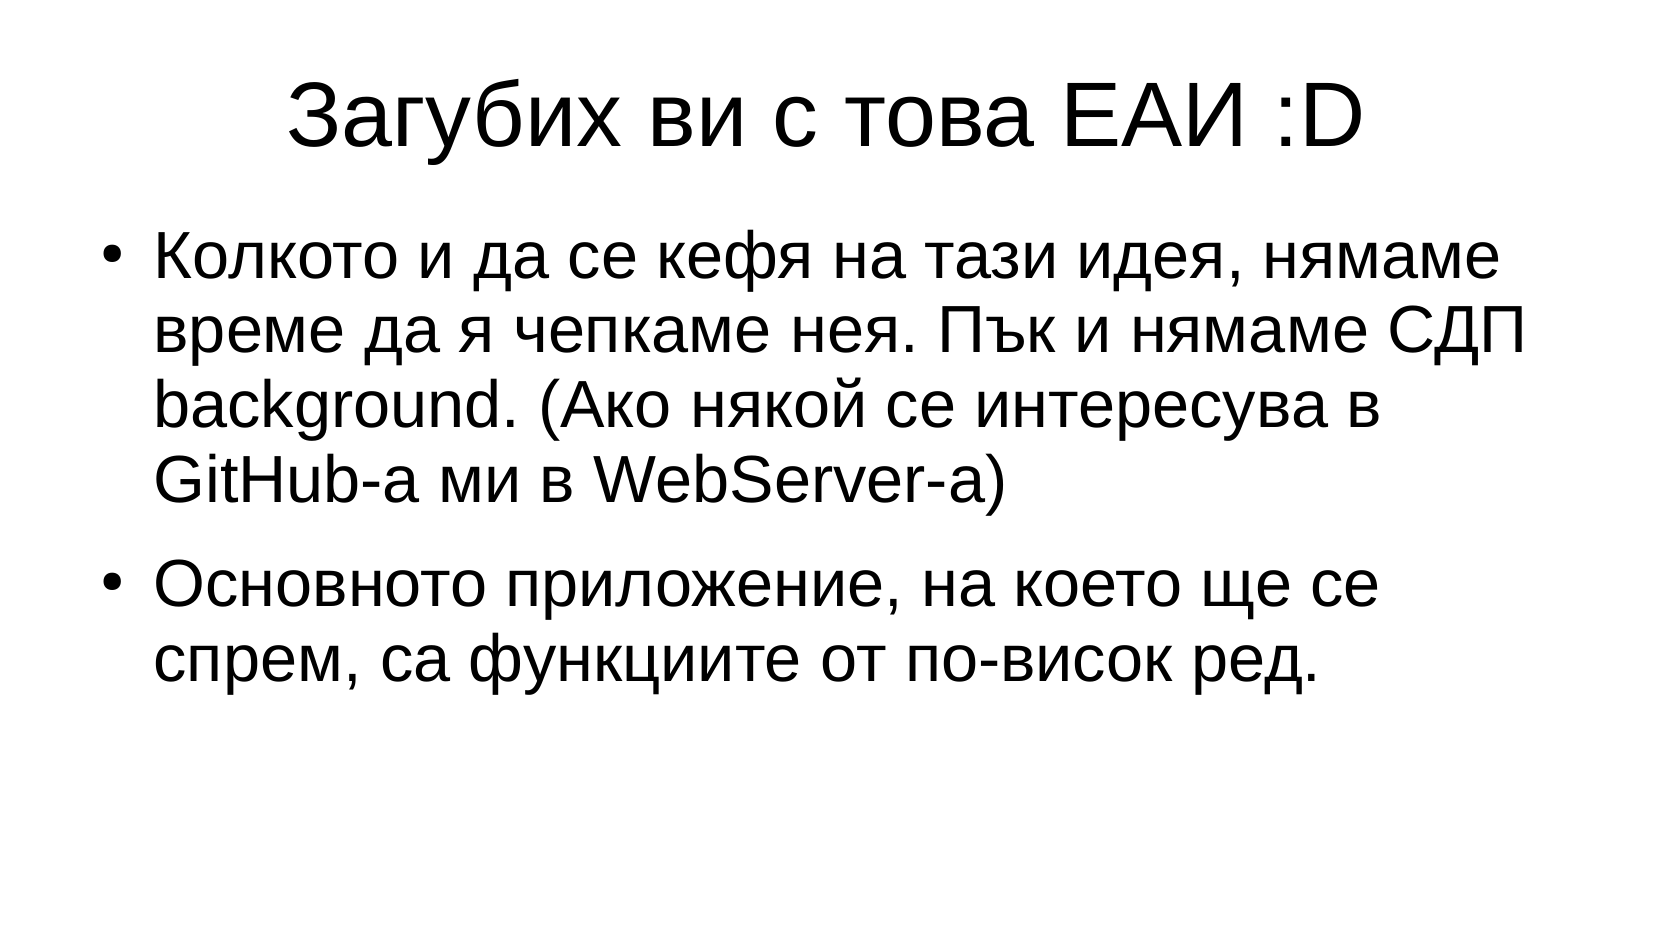

# Загубих ви с това ЕАИ :D
Колкото и да се кефя на тази идея, нямаме време да я чепкаме нея. Пък и нямаме СДП background. (Ако някой се интересува в GitHub-а ми в WebServer-а)
Основното приложение, на което ще се спрем, са функциите от по-висок ред.